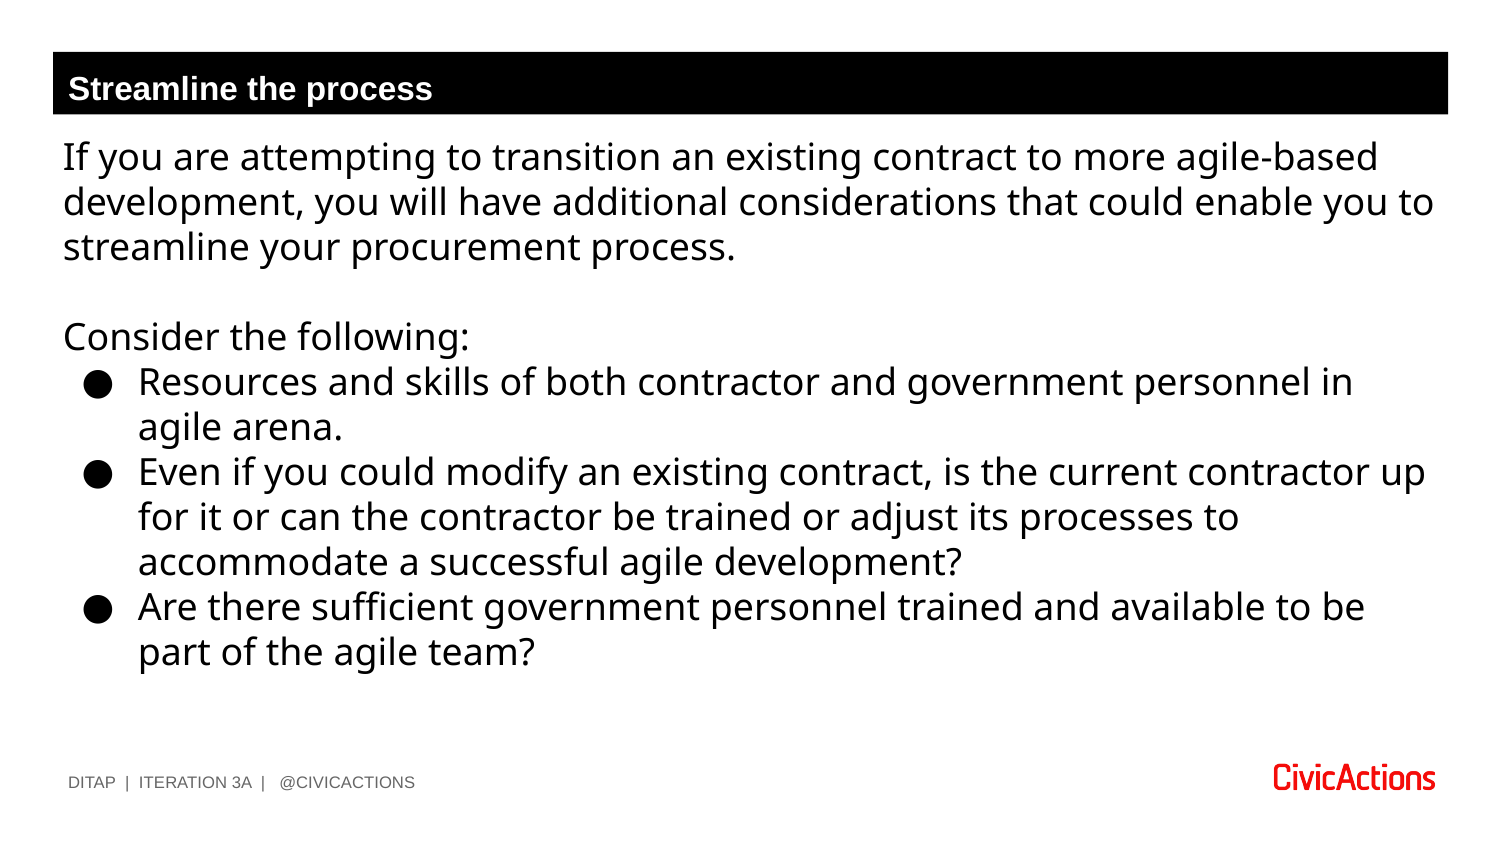

Streamline the process
# If you are attempting to transition an existing contract to more agile-based development, you will have additional considerations that could enable you to streamline your procurement process.
Consider the following:
Resources and skills of both contractor and government personnel in agile arena.
Even if you could modify an existing contract, is the current contractor up for it or can the contractor be trained or adjust its processes to accommodate a successful agile development?
Are there sufficient government personnel trained and available to be part of the agile team?